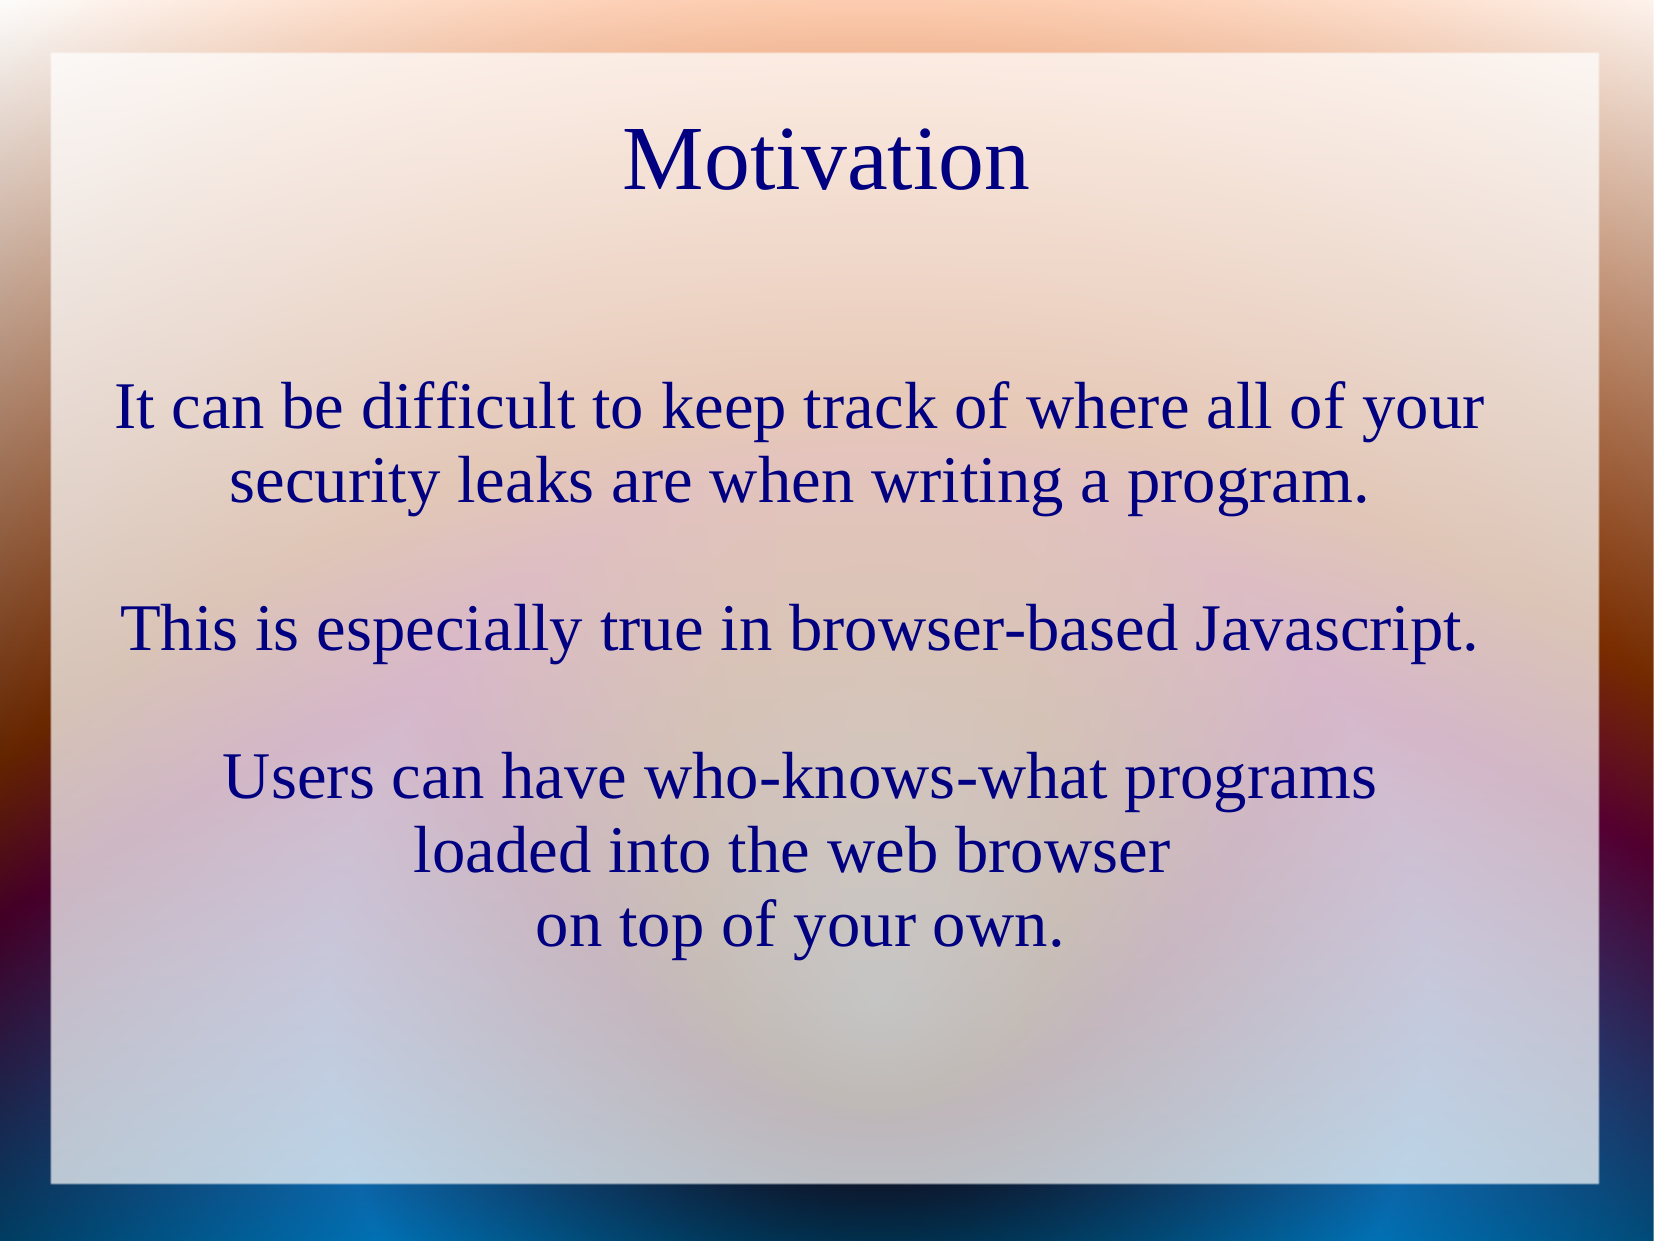

# Motivation
It can be difficult to keep track of where all of your security leaks are when writing a program.
This is especially true in browser-based Javascript.
Users can have who-knows-what programs
loaded into the web browser
on top of your own.